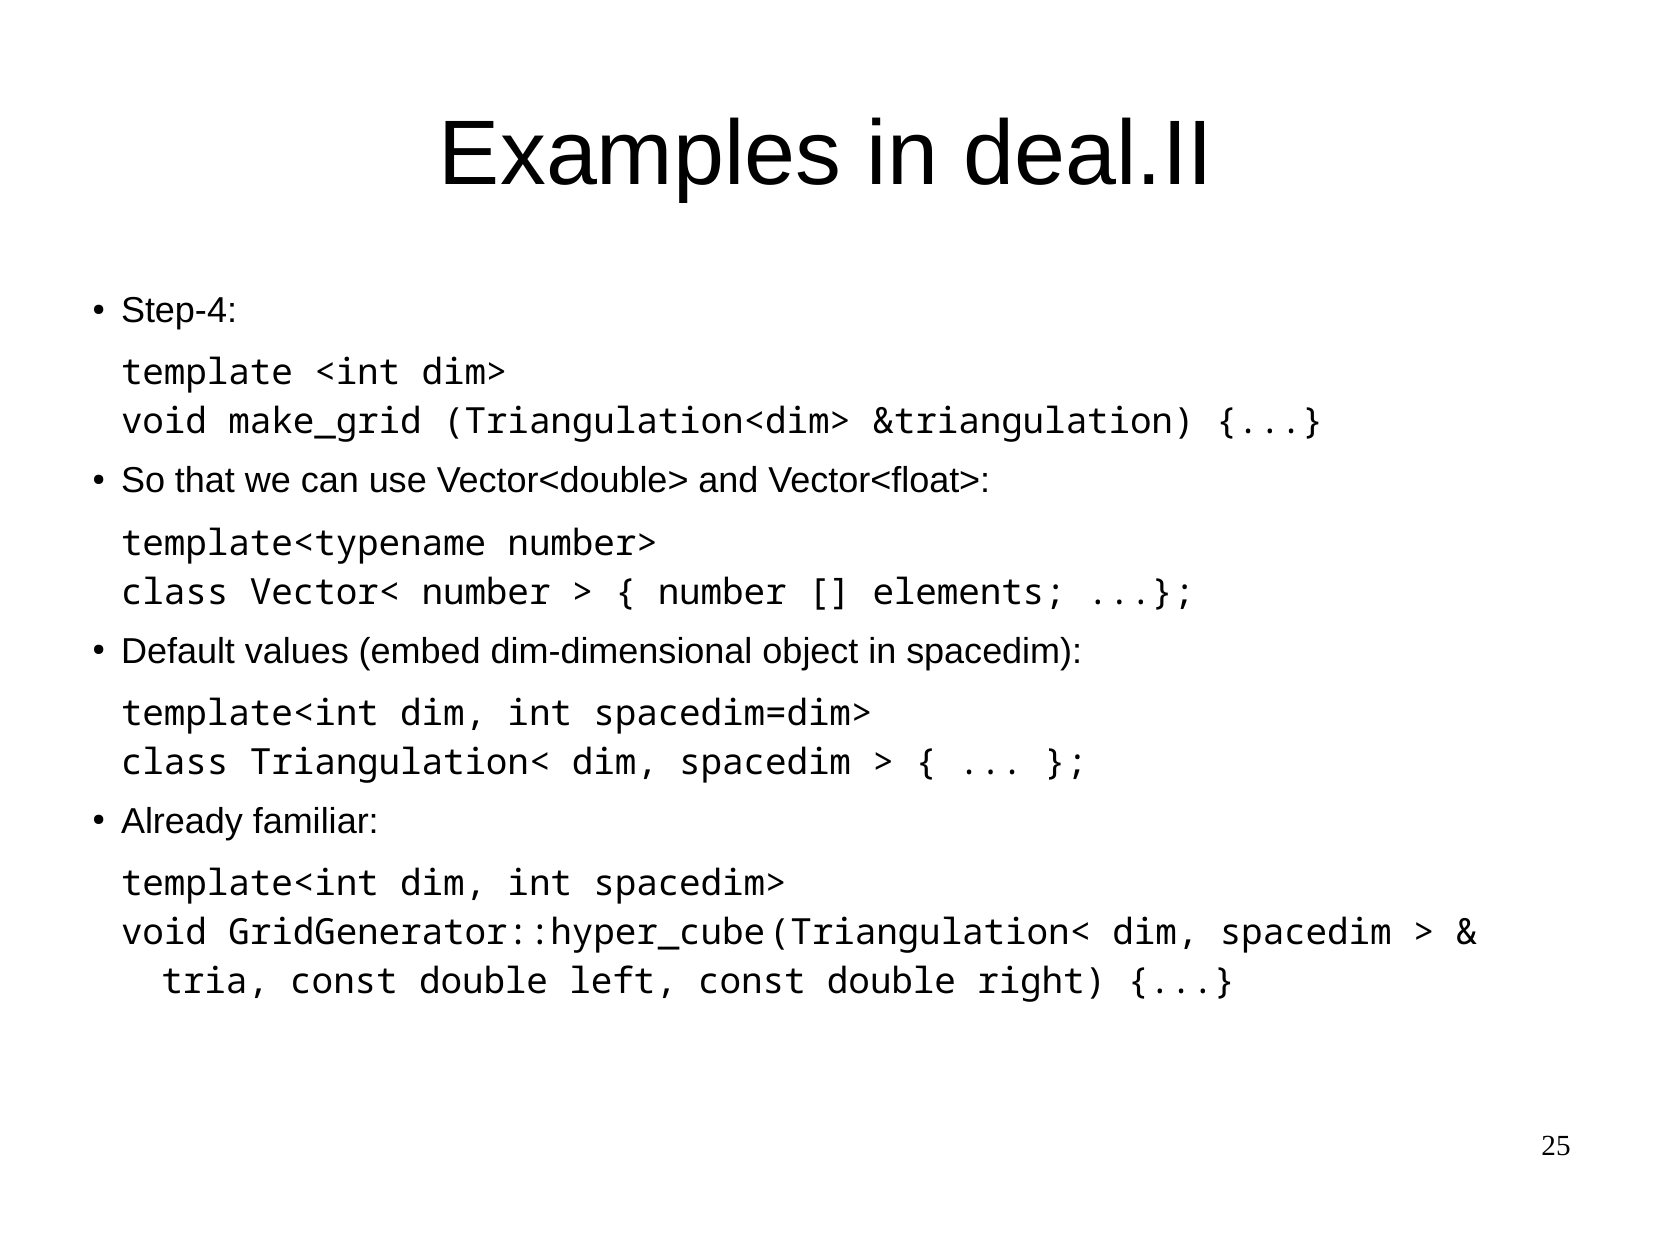

# Examples in deal.II
Step-4:
template <int dim>
void make_grid (Triangulation<dim> &triangulation) {...}
So that we can use Vector<double> and Vector<float>:
template<typename number>
class Vector< number > { number [] elements; ...};
Default values (embed dim-dimensional object in spacedim):
template<int dim, int spacedim=dim>
class Triangulation< dim, spacedim > { ... };
Already familiar:
template<int dim, int spacedim>
void GridGenerator::hyper_cube	(Triangulation< dim, spacedim > & 	tria, const double left, const double right) {...}
25